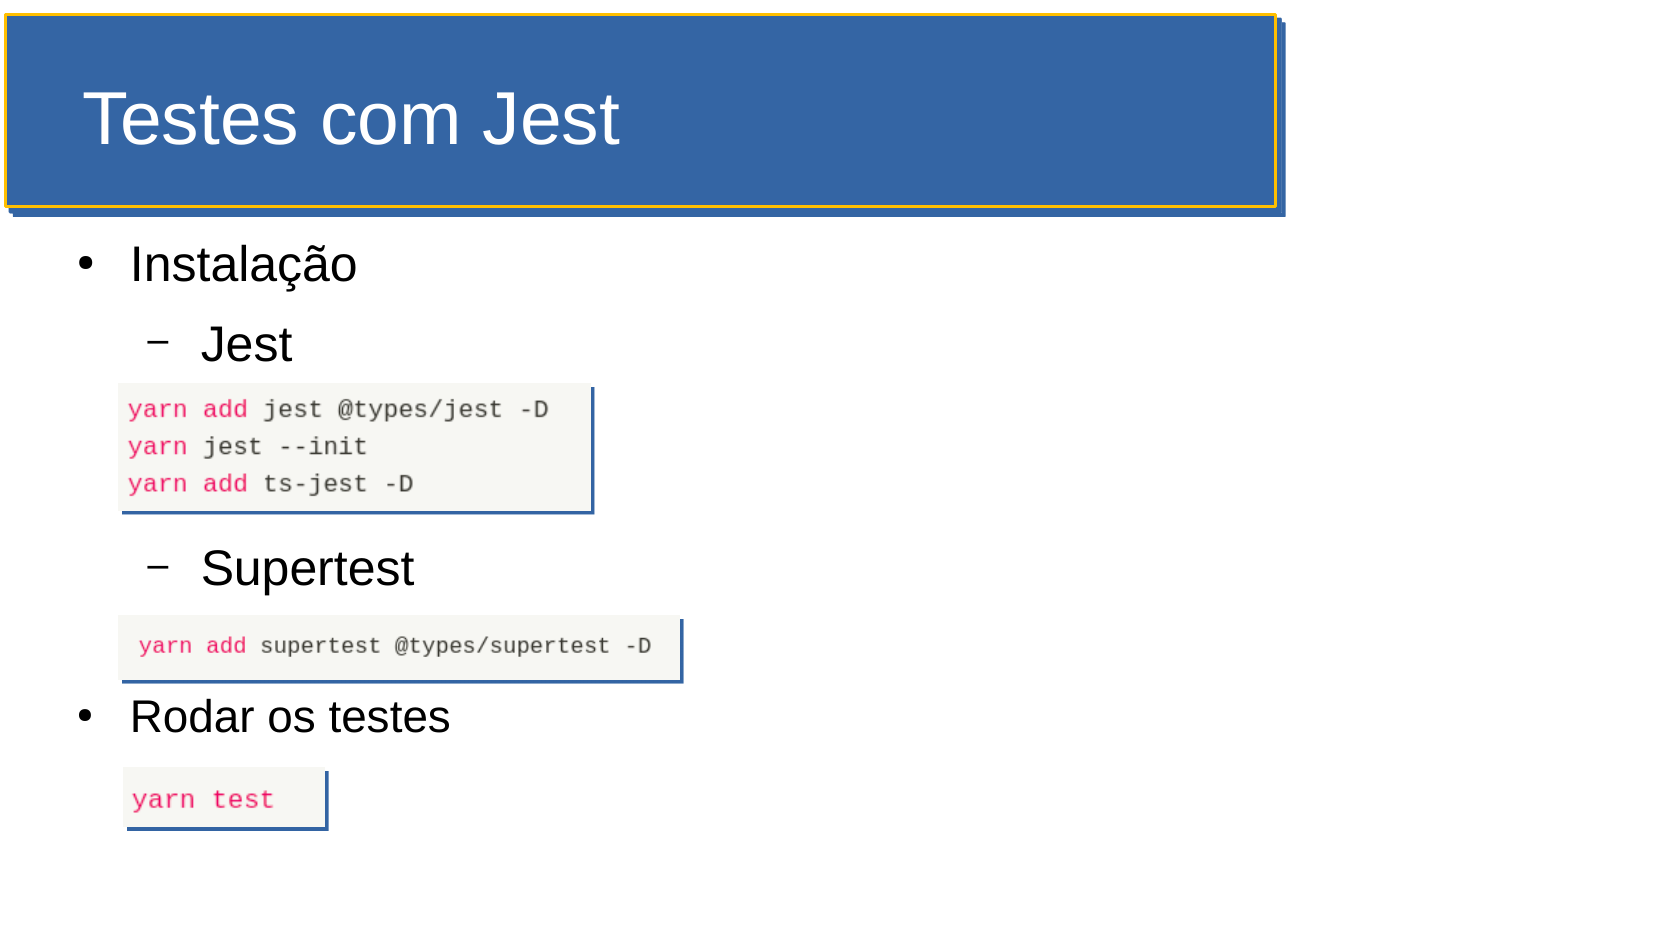

# Testes com Jest
Instalação
Jest
Supertest
Rodar os testes